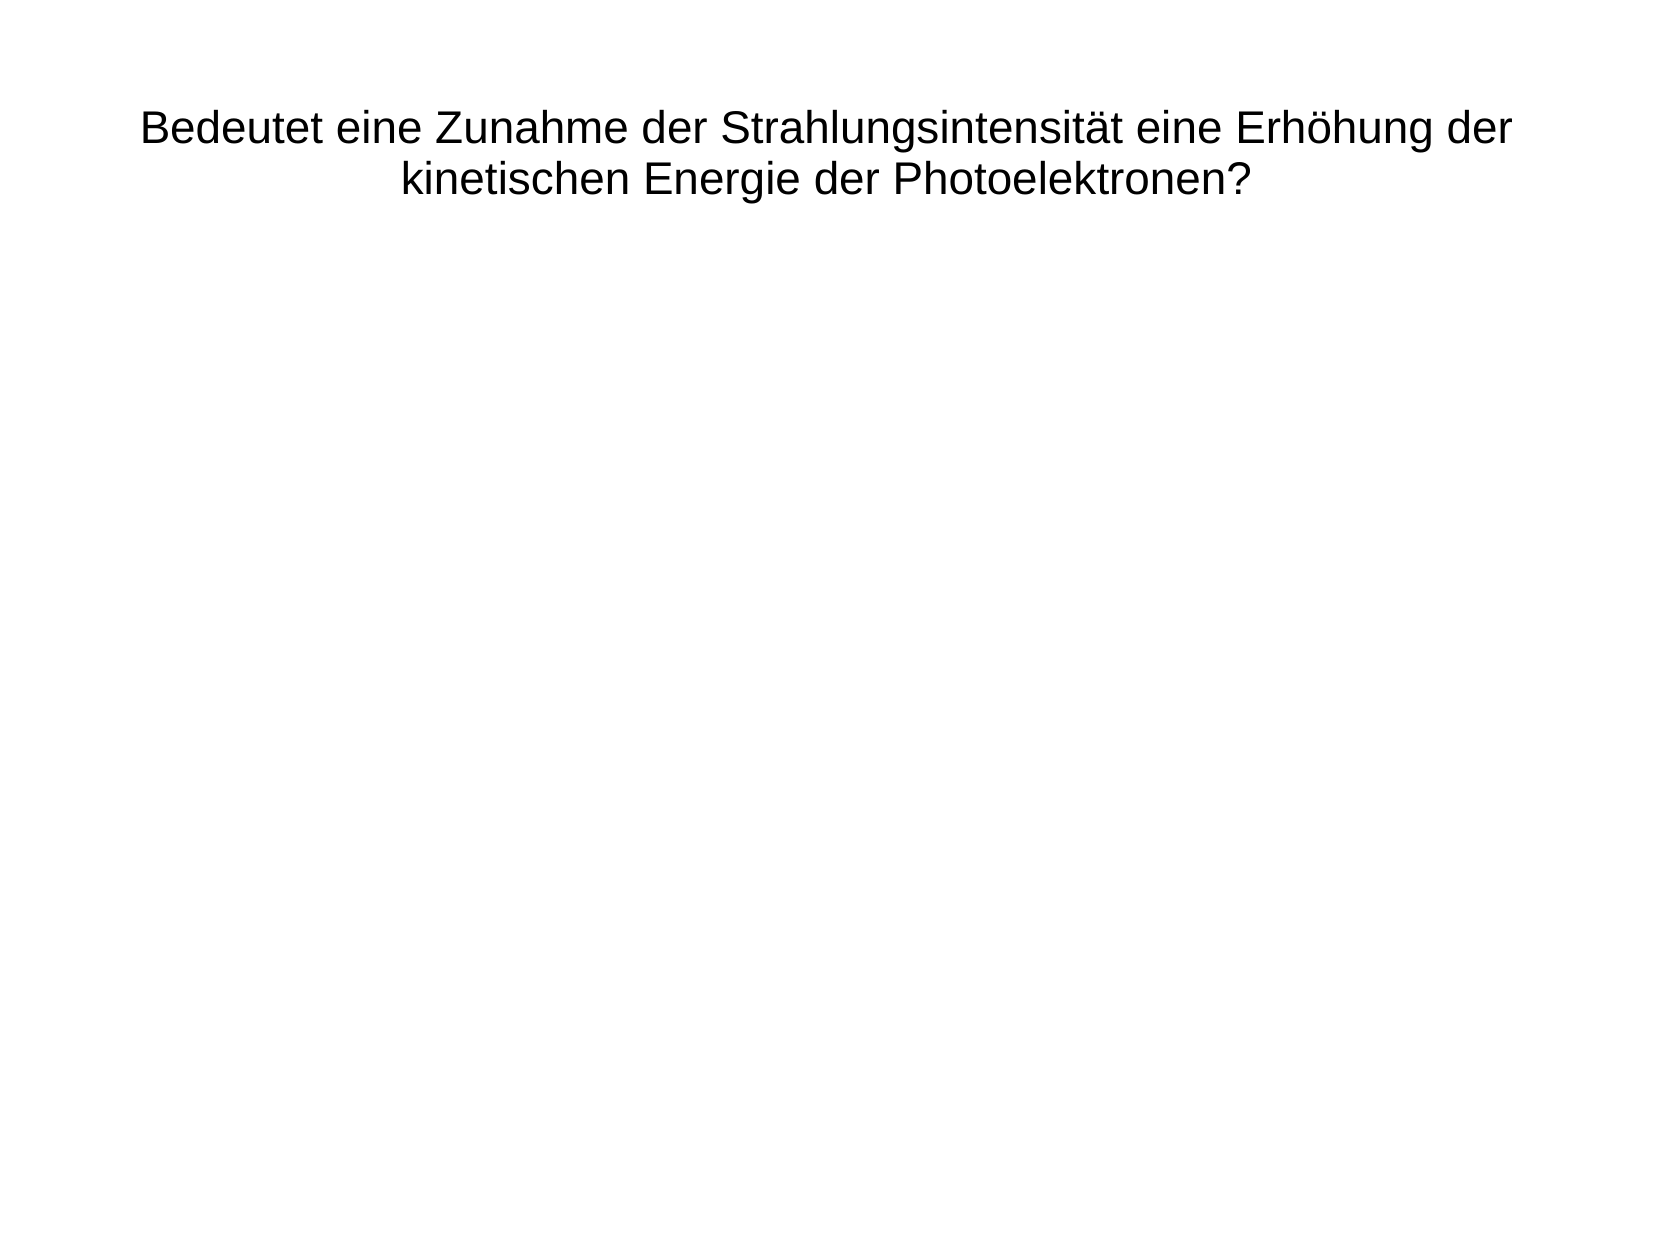

# Bedeutet eine Zunahme der Strahlungsintensität eine Erhöhung der kinetischen Energie der Photoelektronen?